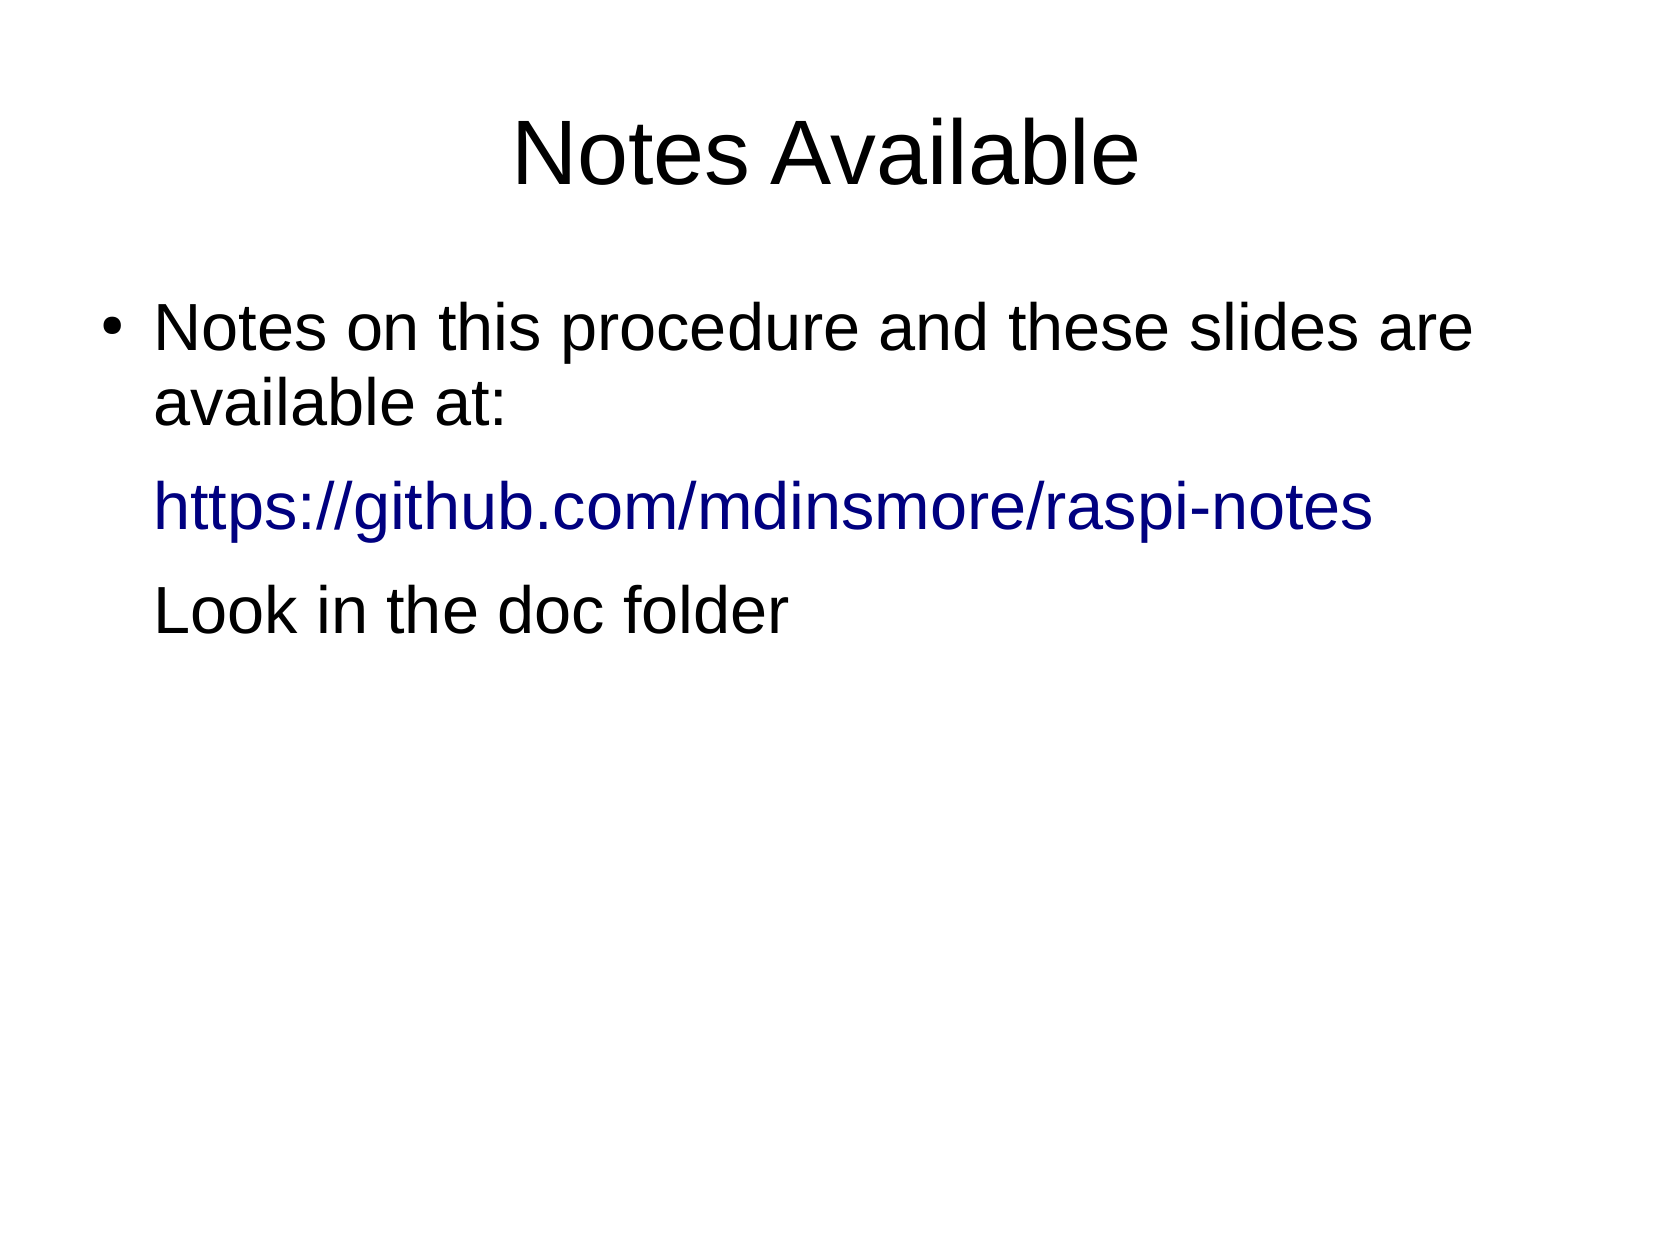

# Notes Available
Notes on this procedure and these slides are available at:
https://github.com/mdinsmore/raspi-notes
Look in the doc folder